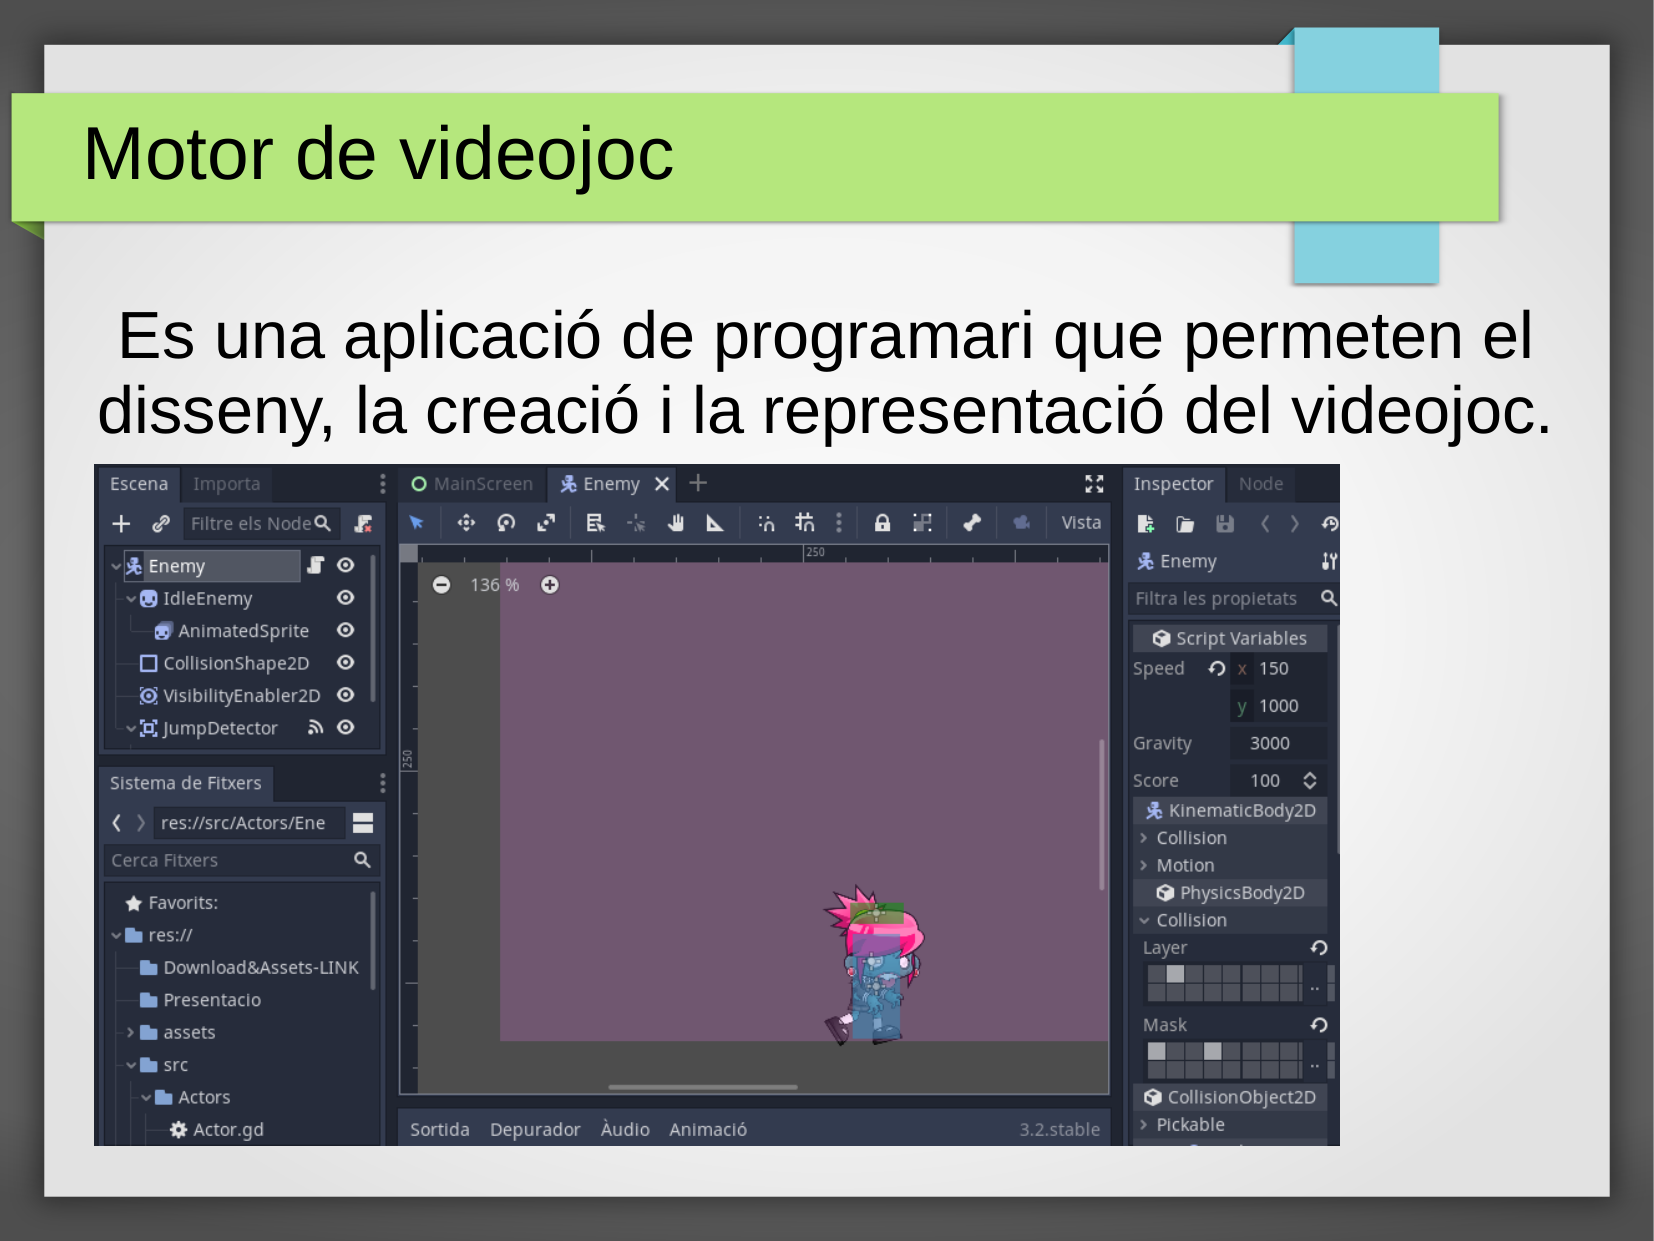

Es una aplicació de programari que permeten el disseny, la creació i la representació del videojoc.
# Motor de videojoc